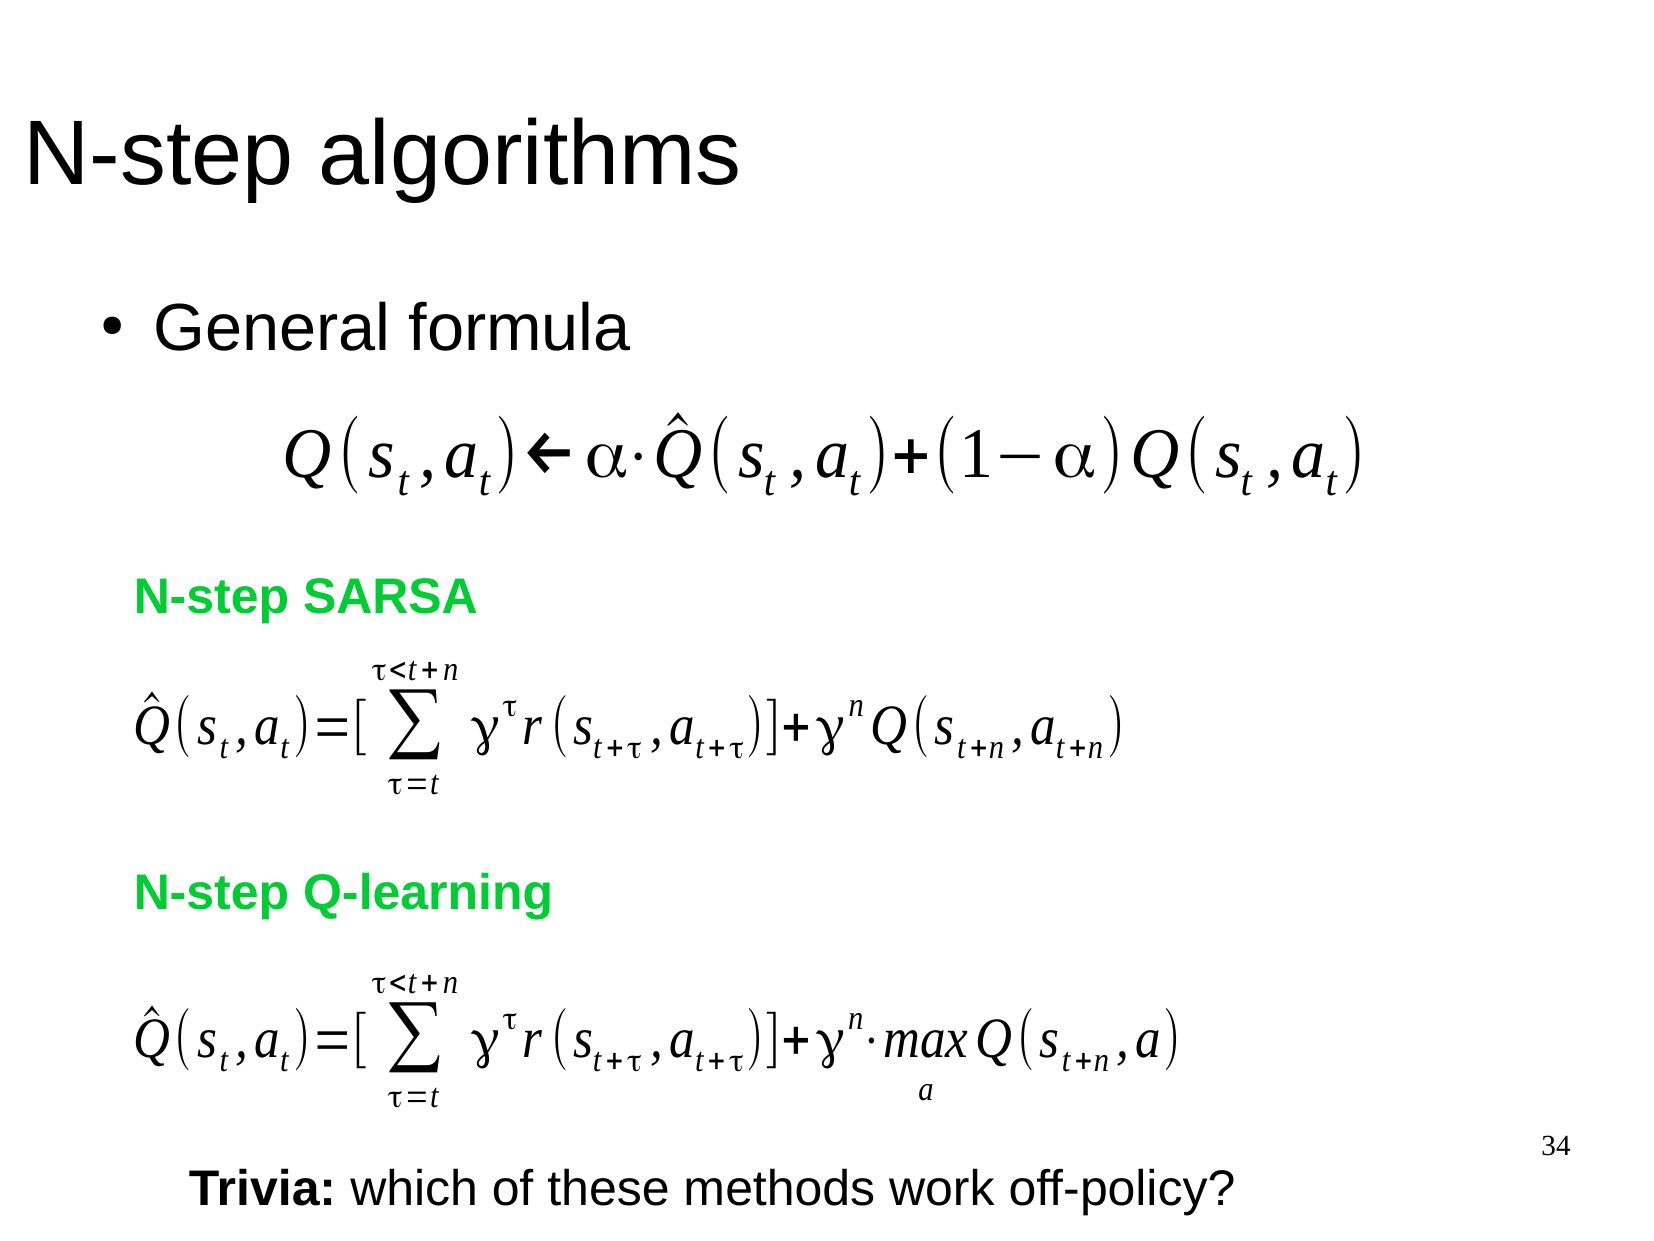

# N-step algorithms
General formula
N-step SARSA
N-step Q-learning
34
Trivia: which of these methods work off-policy?